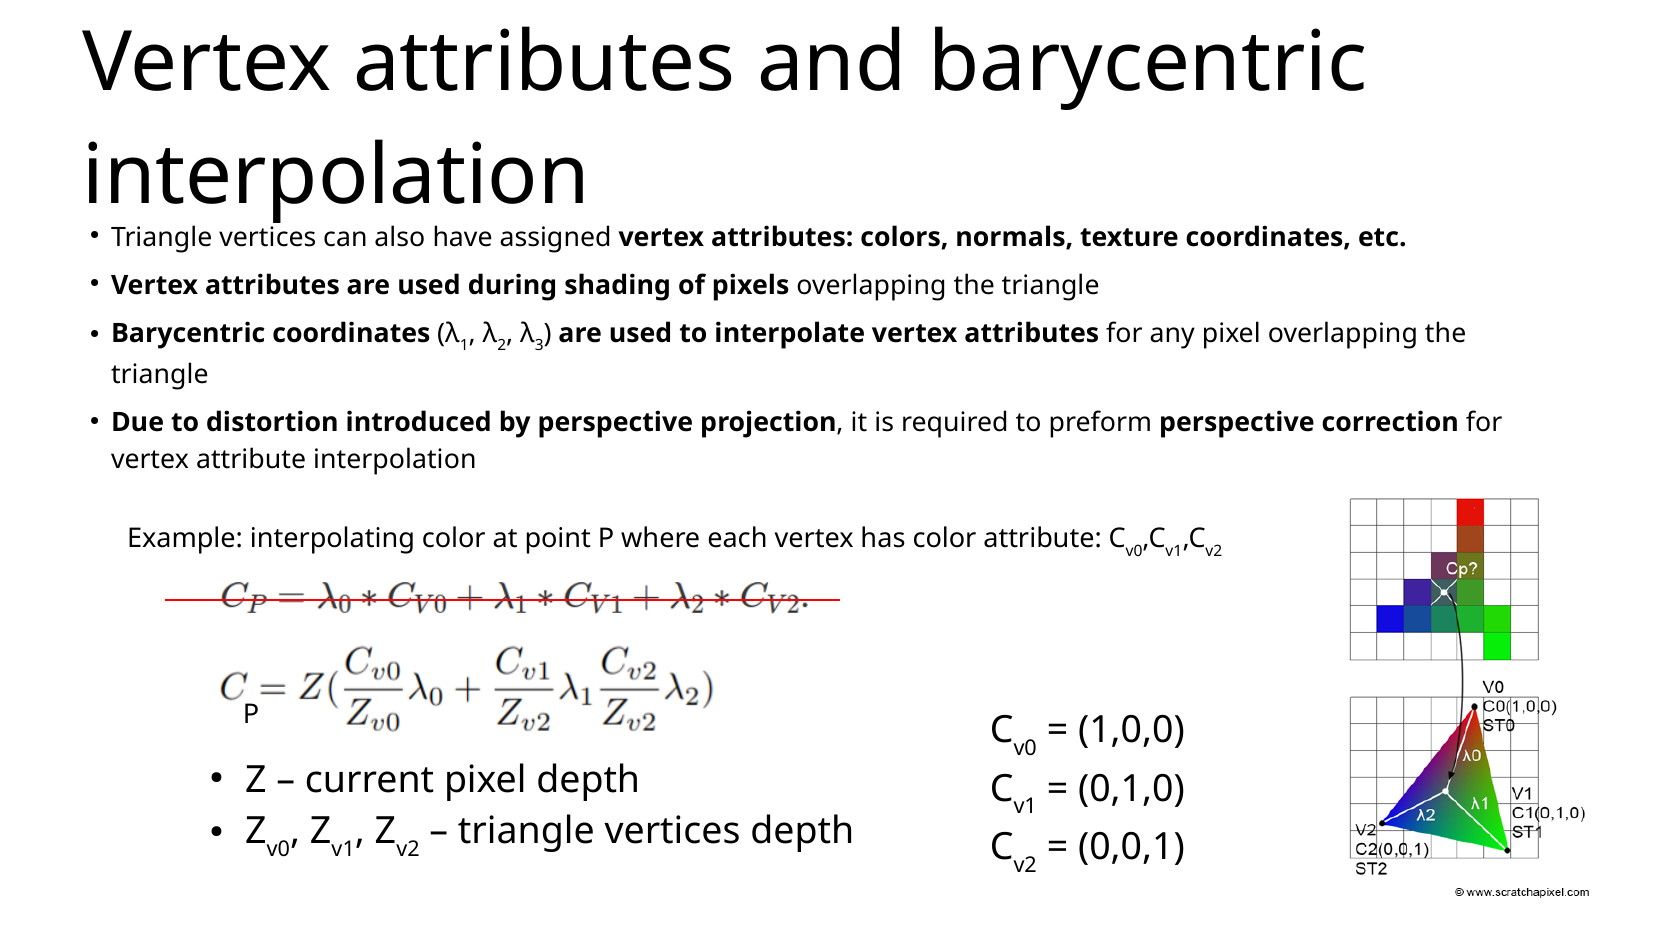

# Vertex attributes and barycentric interpolation
Triangle vertices can also have assigned vertex attributes: colors, normals, texture coordinates, etc.
Vertex attributes are used during shading of pixels overlapping the triangle
Barycentric coordinates (λ1, λ2, λ3) are used to interpolate vertex attributes for any pixel overlapping the triangle
Due to distortion introduced by perspective projection, it is required to preform perspective correction for vertex attribute interpolation
Example: interpolating color at point P where each vertex has color attribute: Cv0,Cv1,Cv2
P
Cv0 = (1,0,0)
Cv1 = (0,1,0)
Cv2 = (0,0,1)
Z – current pixel depth
Zv0, Zv1, Zv2 – triangle vertices depth
35